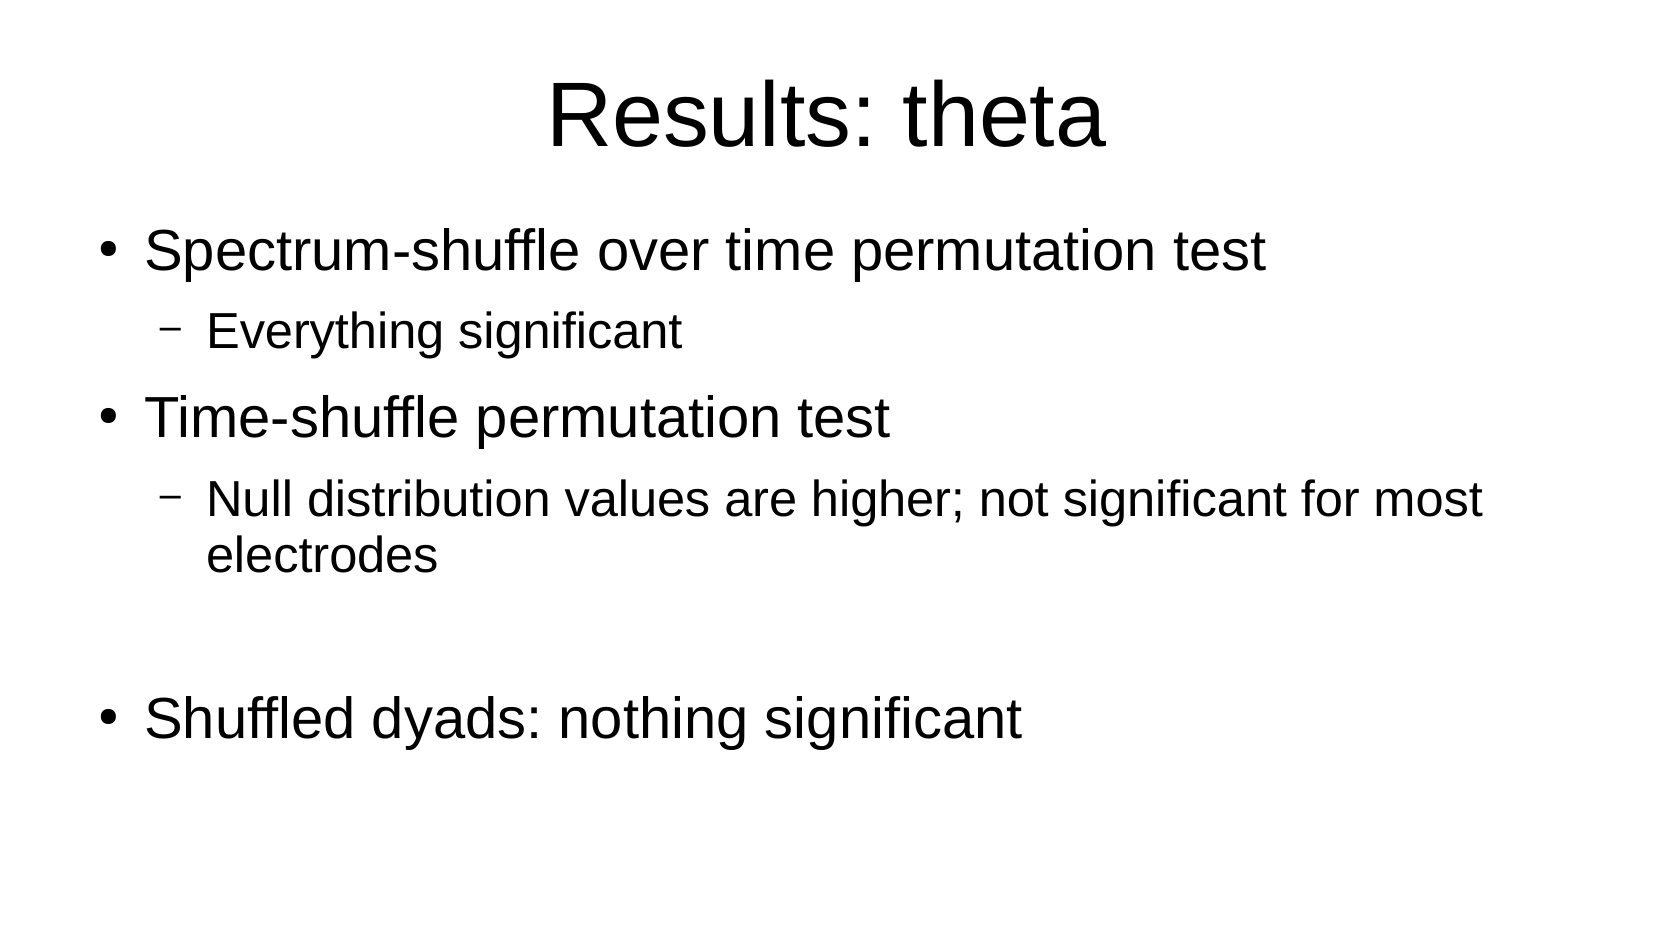

# Results: theta
Spectrum-shuffle over time permutation test
Everything significant
Time-shuffle permutation test
Null distribution values are higher; not significant for most electrodes
Shuffled dyads: nothing significant